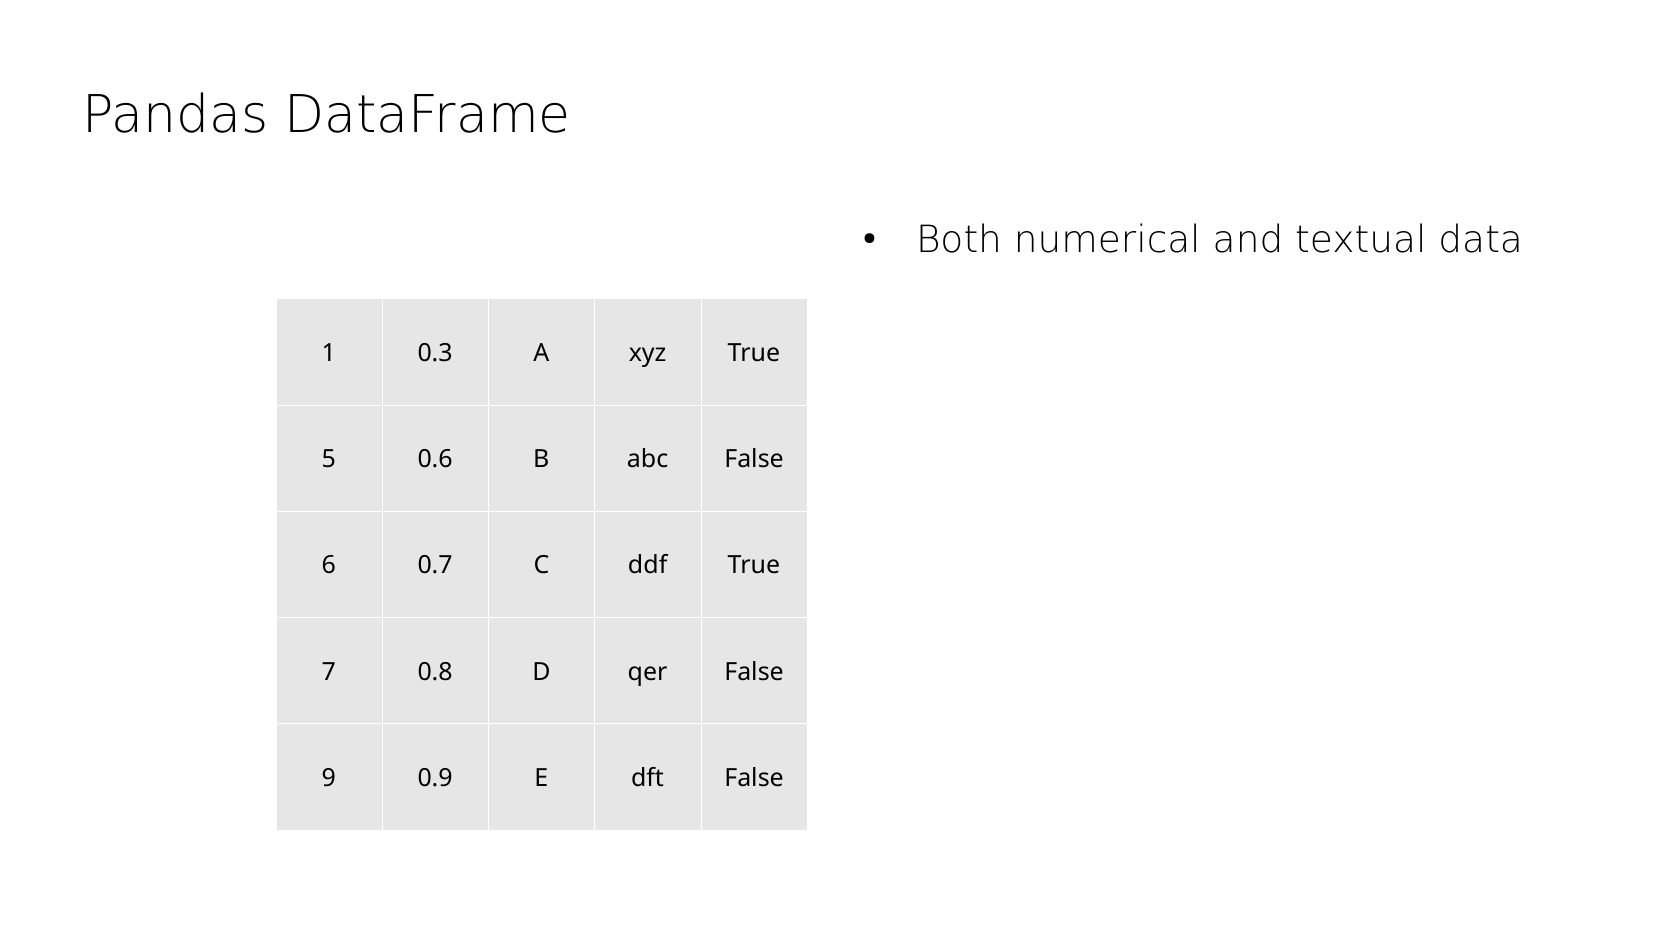

# Pandas DataFrame
Both numerical and textual data
| 1 | 0.3 | A | xyz | True |
| --- | --- | --- | --- | --- |
| 5 | 0.6 | B | abc | False |
| 6 | 0.7 | C | ddf | True |
| 7 | 0.8 | D | qer | False |
| 9 | 0.9 | E | dft | False |